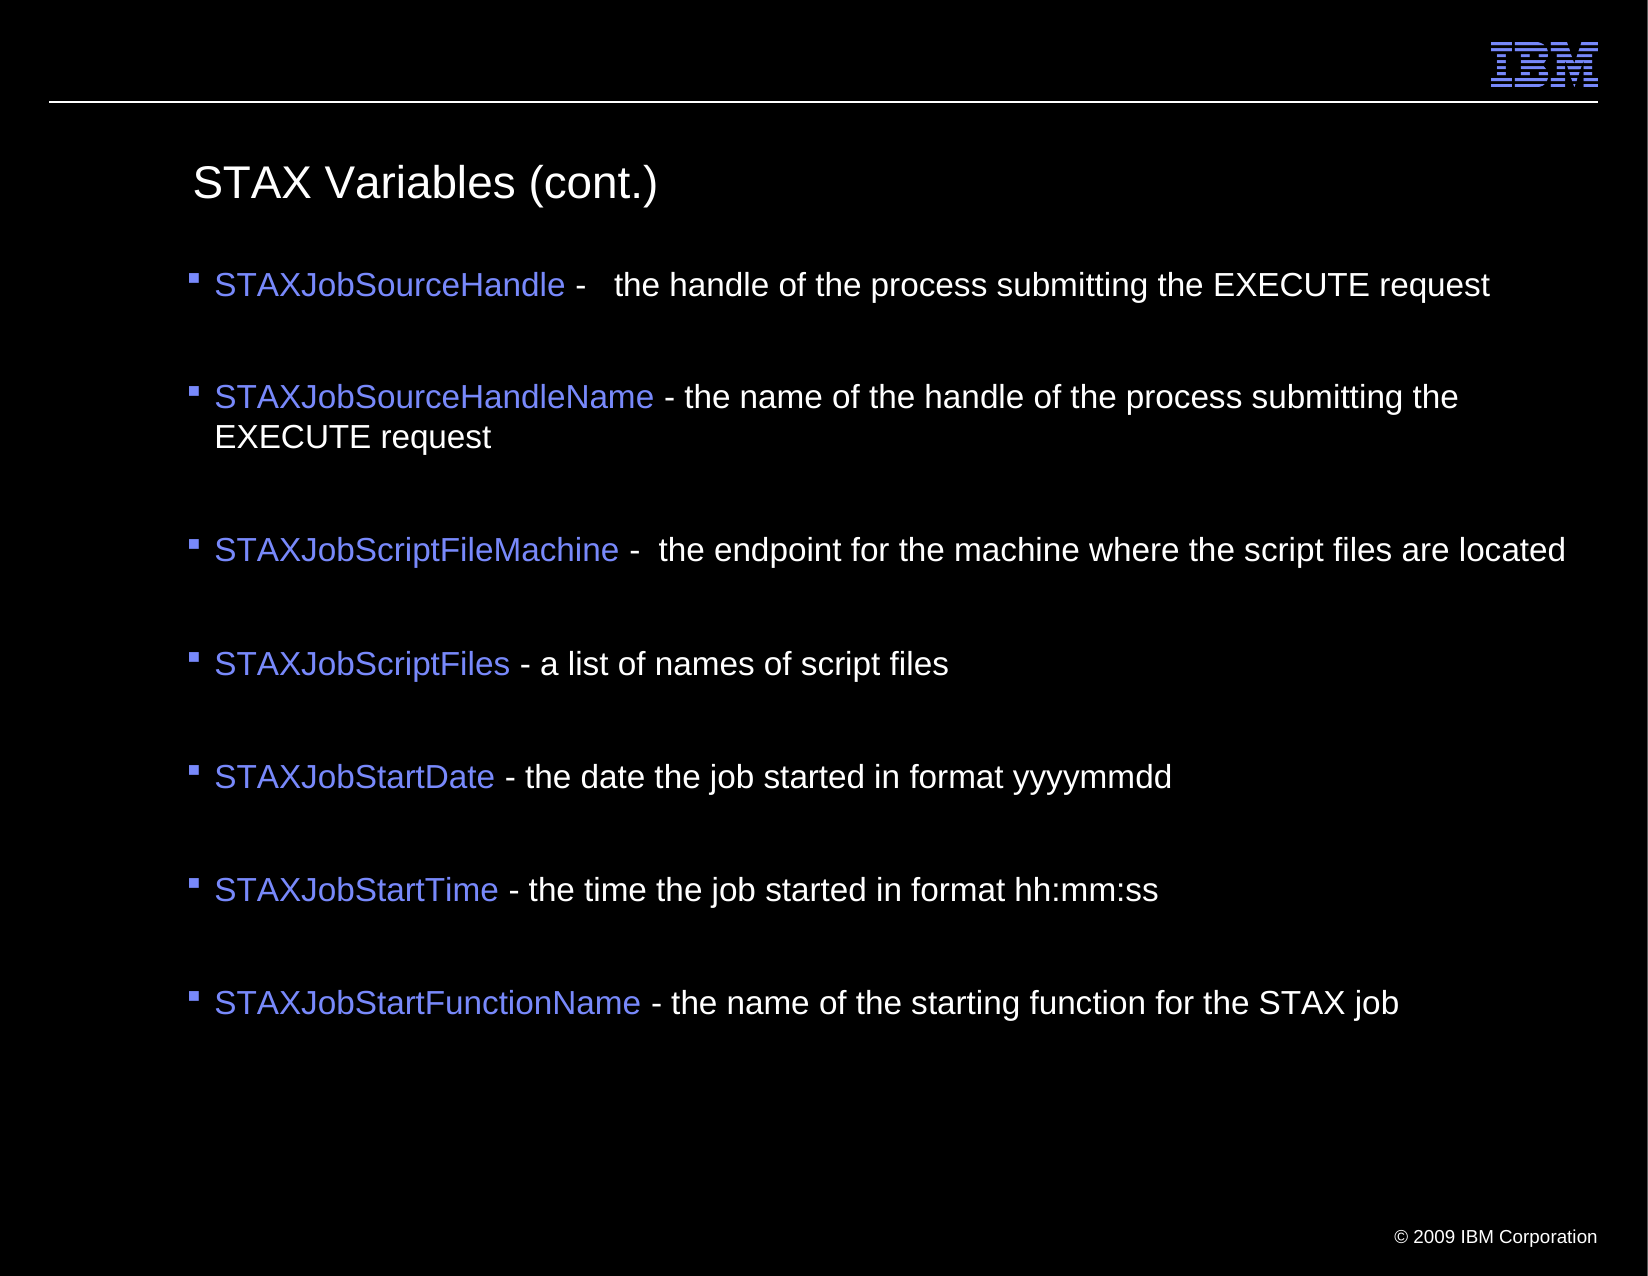

# STAX Variables (cont.)
STAXJobSourceHandle - the handle of the process submitting the EXECUTE request
STAXJobSourceHandleName - the name of the handle of the process submitting the EXECUTE request
STAXJobScriptFileMachine - the endpoint for the machine where the script files are located
STAXJobScriptFiles - a list of names of script files
STAXJobStartDate - the date the job started in format yyyymmdd
STAXJobStartTime - the time the job started in format hh:mm:ss
STAXJobStartFunctionName - the name of the starting function for the STAX job